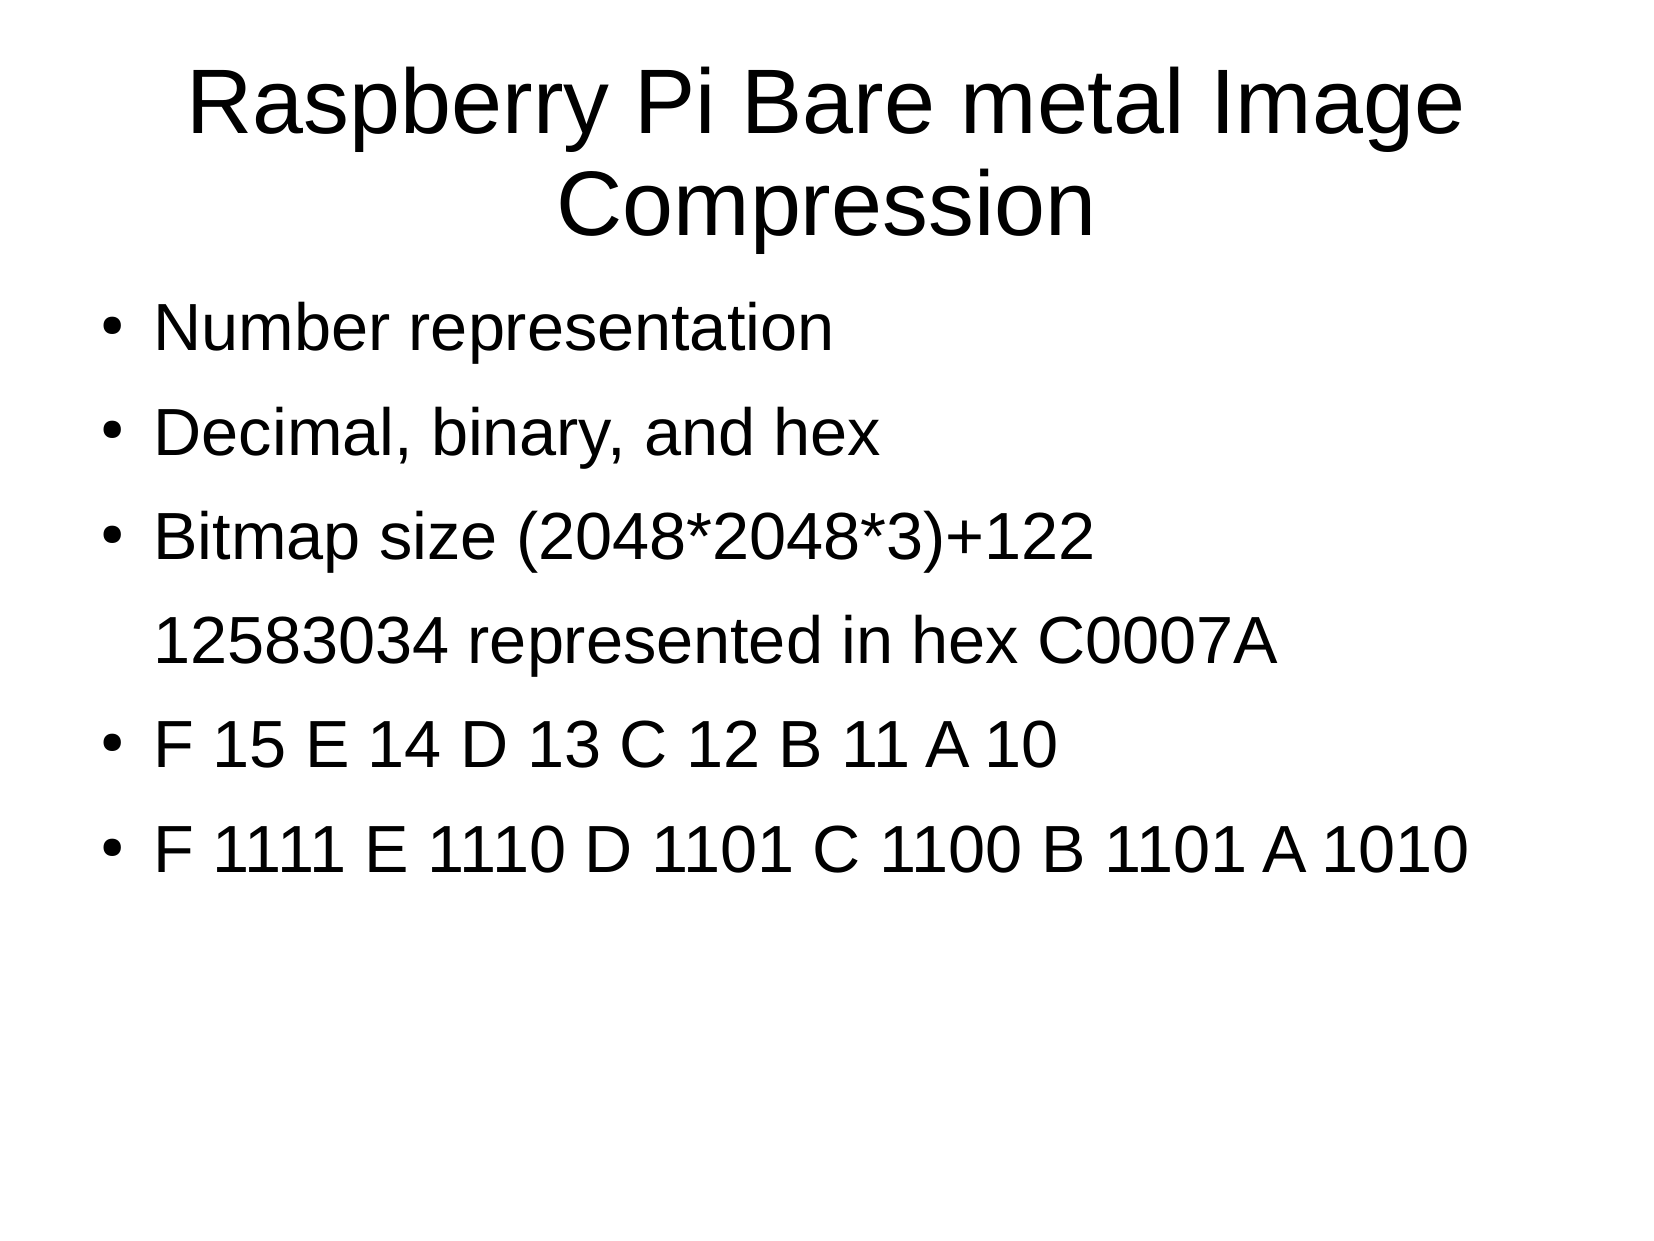

# Raspberry Pi Bare metal Image Compression
Number representation
Decimal, binary, and hex
Bitmap size (2048*2048*3)+122
12583034 represented in hex C0007A
F 15 E 14 D 13 C 12 B 11 A 10
F 1111 E 1110 D 1101 C 1100 B 1101 A 1010